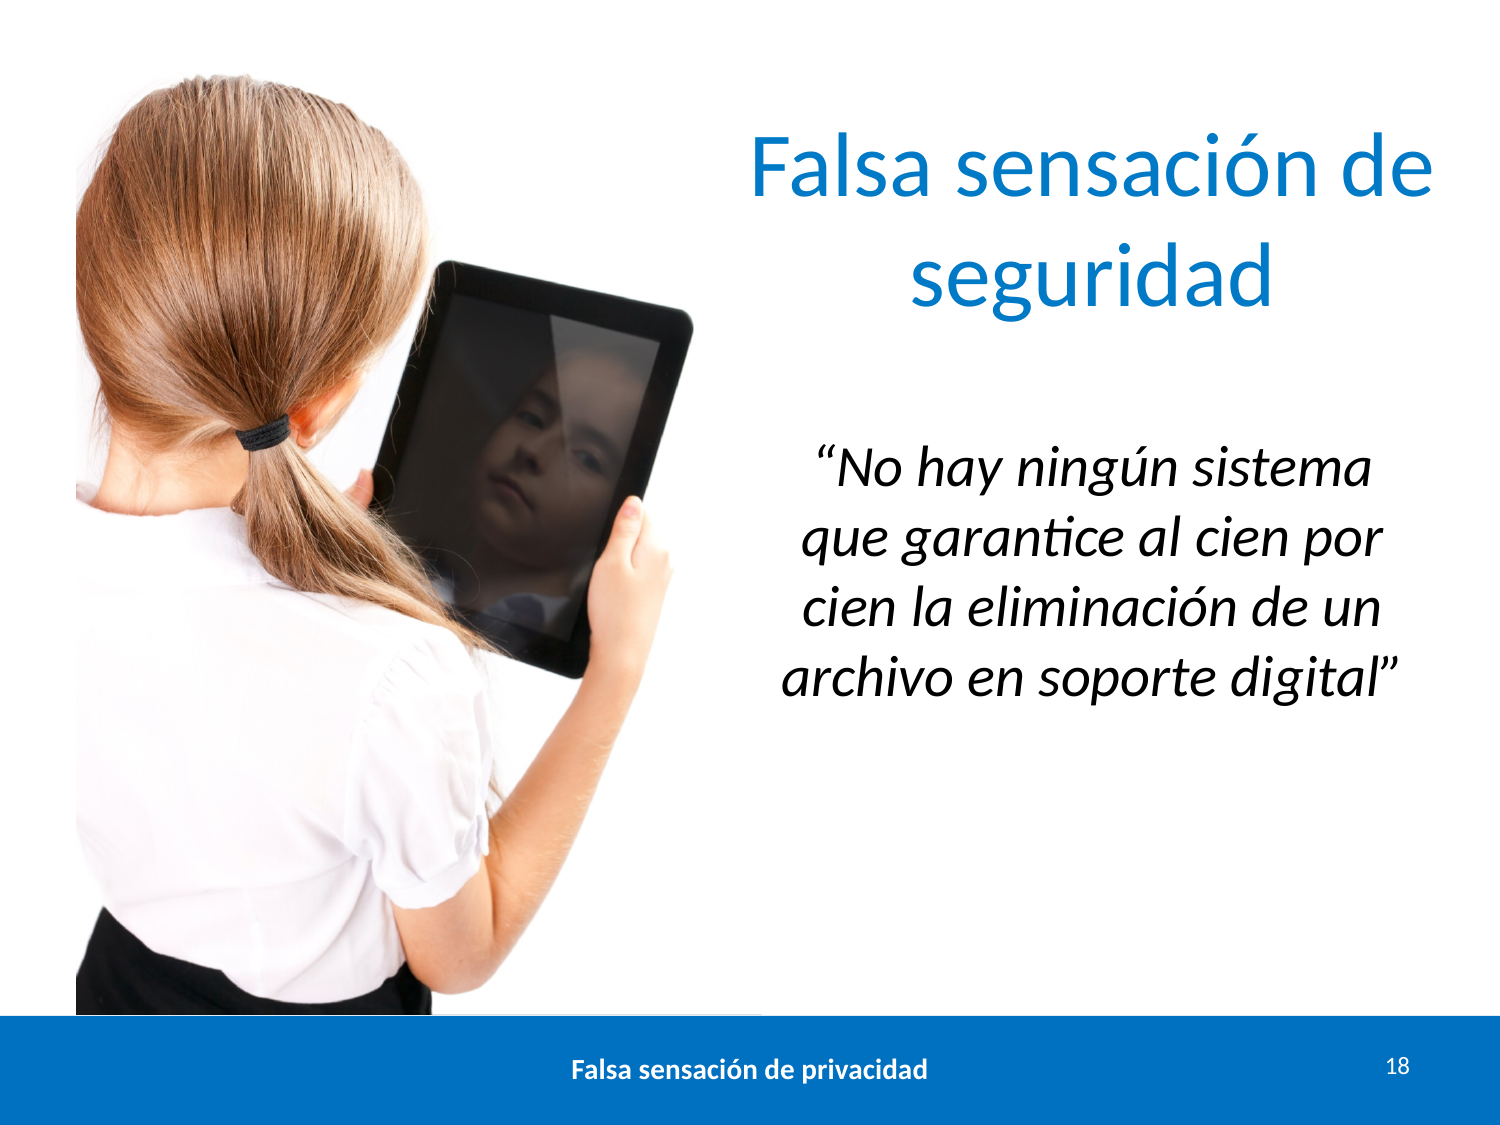

# Falsa sensación de seguridad
“No hay ningún sistema que garantice al cien por cien la eliminación de un archivo en soporte digital”
Falsa sensación de privacidad